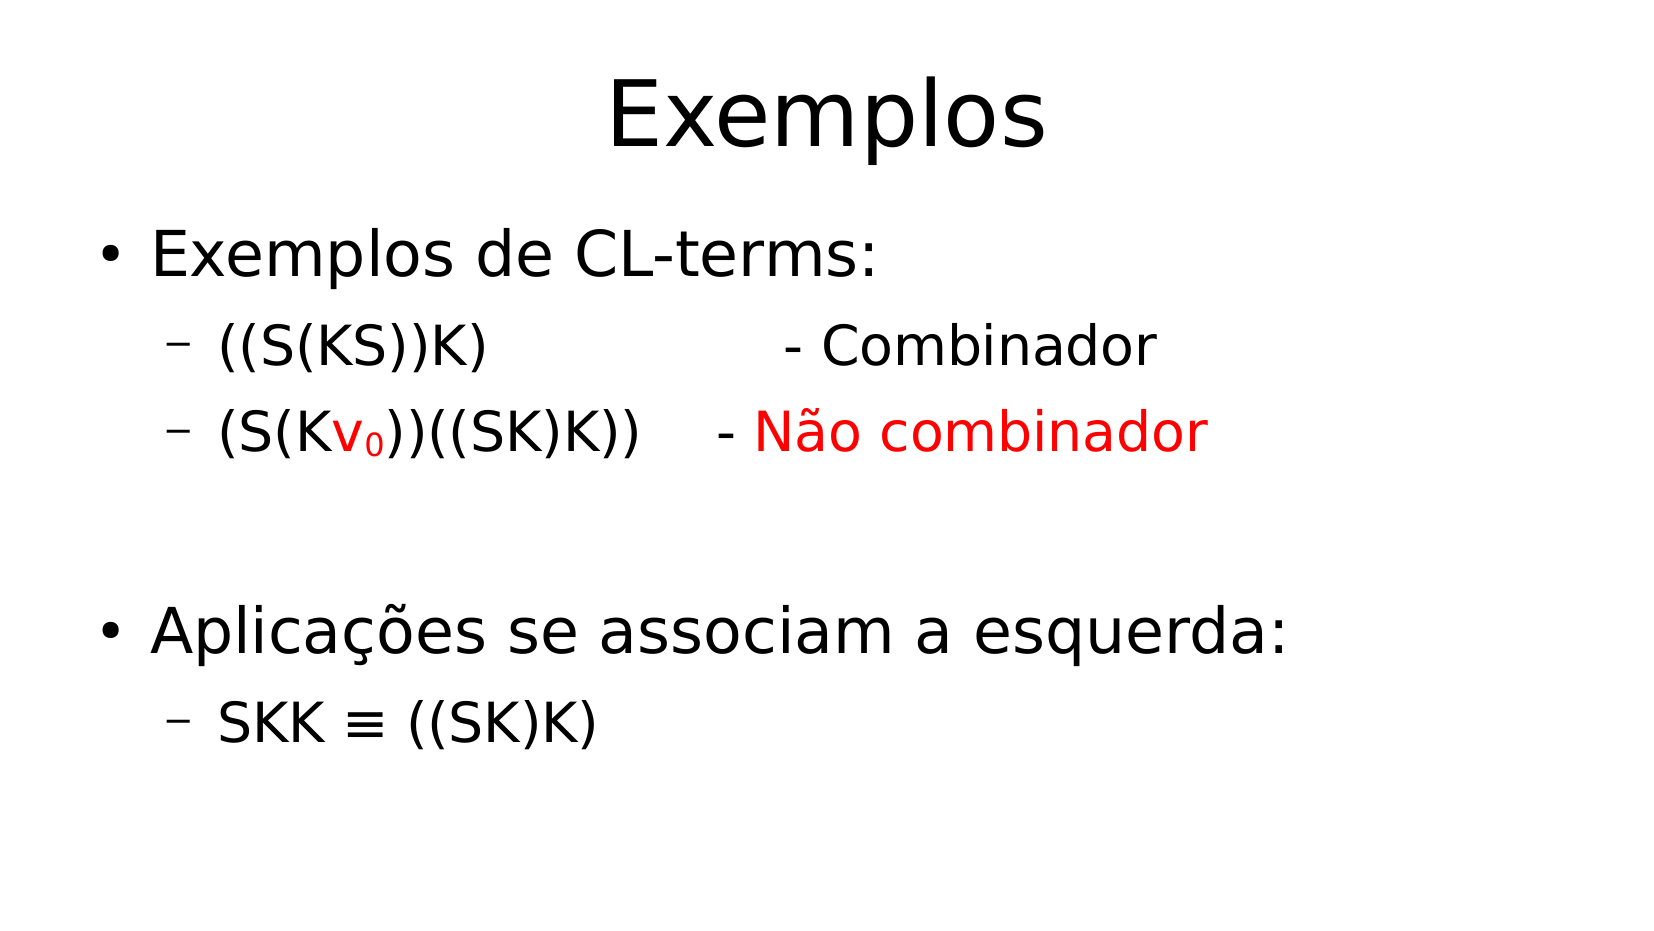

# Exemplos
Exemplos de CL-terms:
((S(KS))K)					 - Combinador
(S(Kv0))((SK)K))			- Não combinador
Aplicações se associam a esquerda:
SKK ≡ ((SK)K)